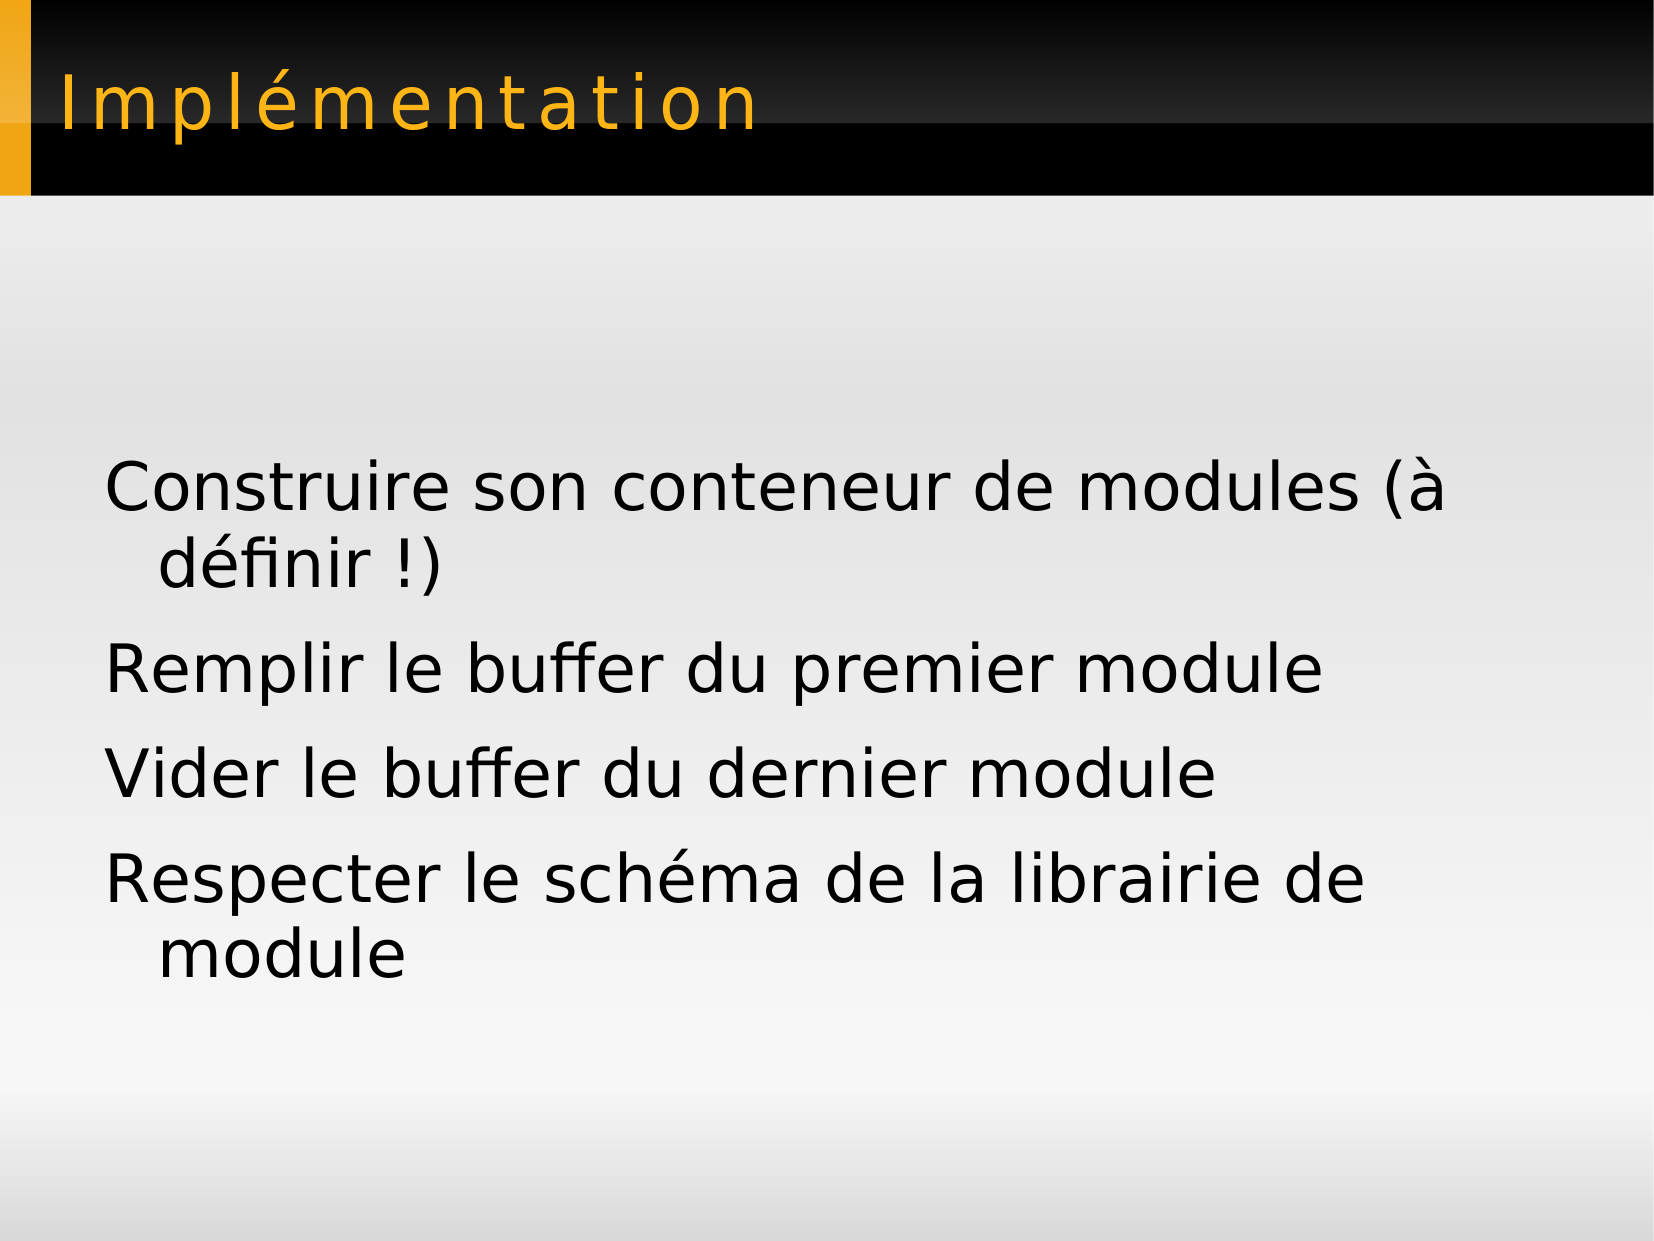

# Implémentation
Construire son conteneur de modules (à définir !)
Remplir le buffer du premier module
Vider le buffer du dernier module
Respecter le schéma de la librairie de module